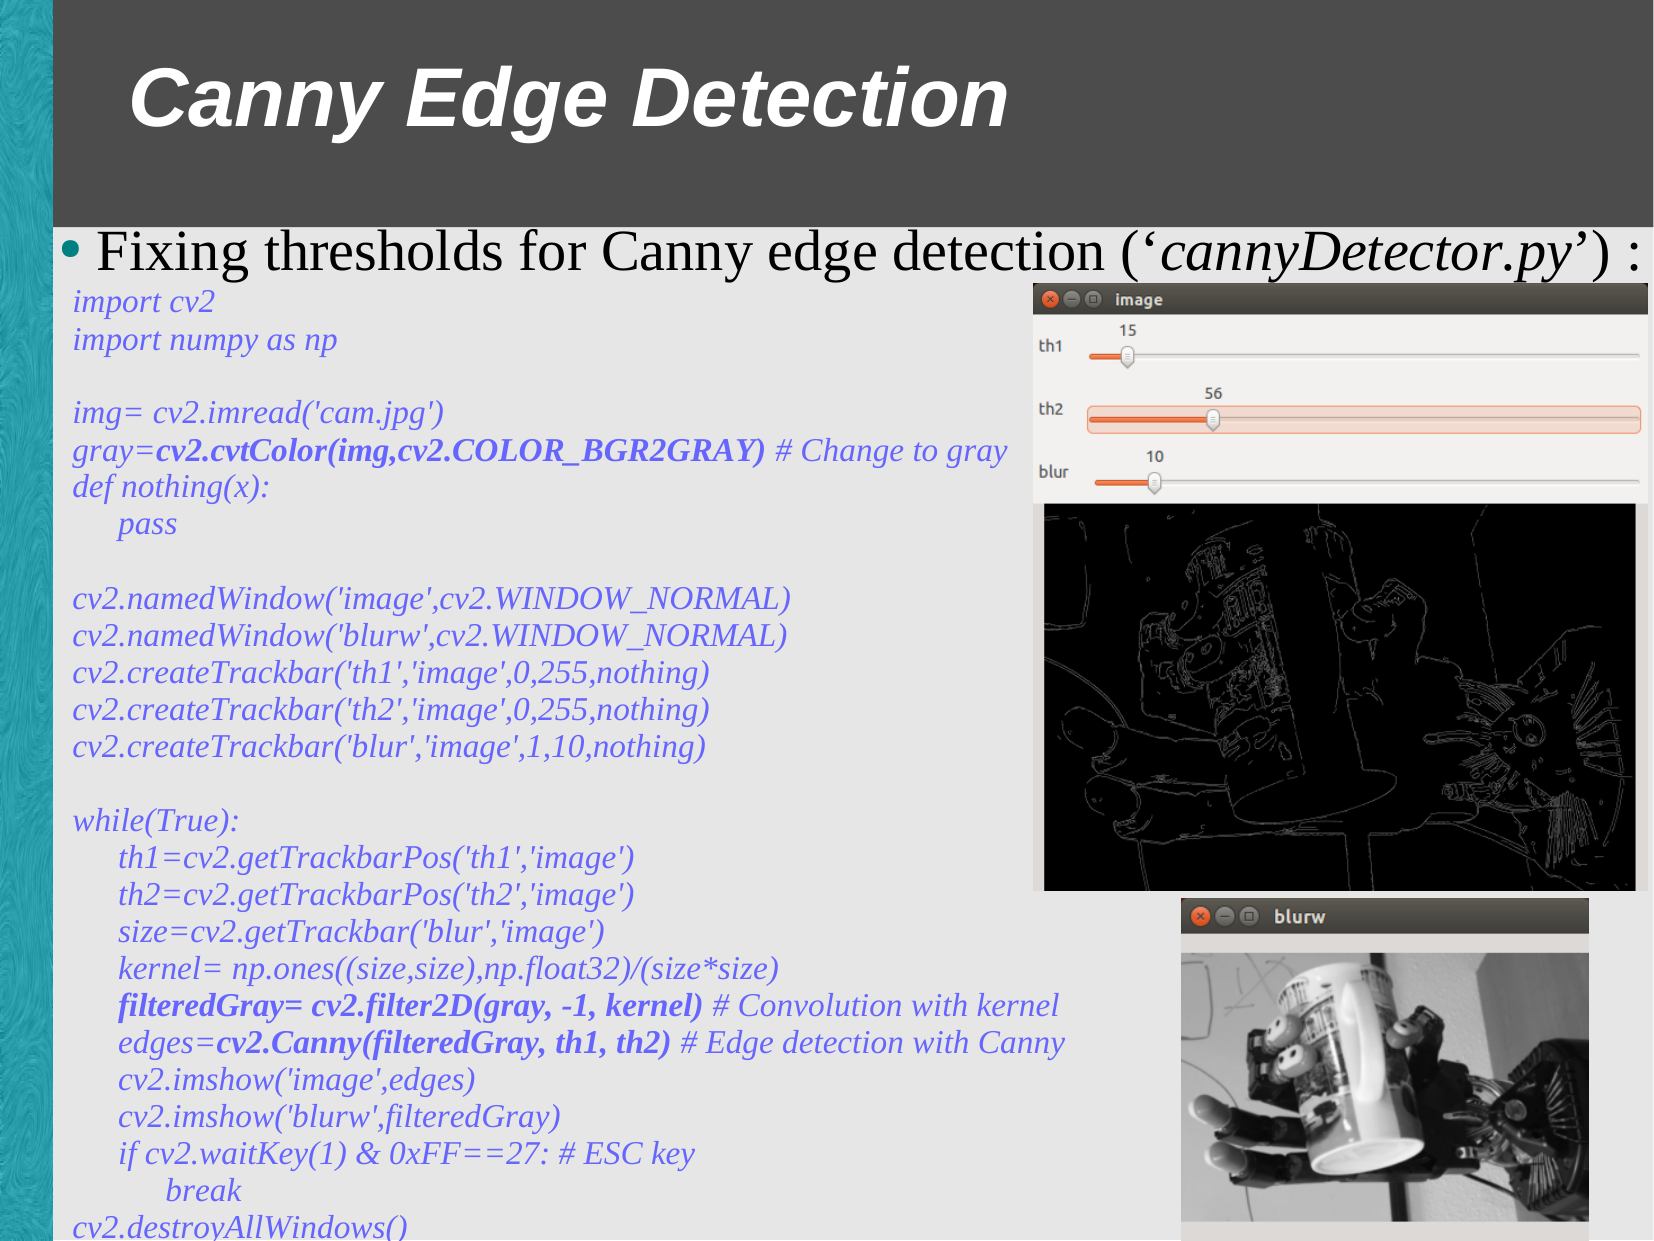

# Canny Edge Detection
 Fixing thresholds for Canny edge detection (‘cannyDetector.py’) :
import cv2
import numpy as np
img= cv2.imread('cam.jpg')
gray=cv2.cvtColor(img,cv2.COLOR_BGR2GRAY) # Change to gray
def nothing(x):
pass
cv2.namedWindow('image',cv2.WINDOW_NORMAL)
cv2.namedWindow('blurw',cv2.WINDOW_NORMAL)
cv2.createTrackbar('th1','image',0,255,nothing)
cv2.createTrackbar('th2','image',0,255,nothing)
cv2.createTrackbar('blur','image',1,10,nothing)
while(True):
th1=cv2.getTrackbarPos('th1','image')
th2=cv2.getTrackbarPos('th2','image')
size=cv2.getTrackbar('blur','image')
kernel= np.ones((size,size),np.float32)/(size*size)
filteredGray= cv2.filter2D(gray, -1, kernel) # Convolution with kernel
edges=cv2.Canny(filteredGray, th1, th2) # Edge detection with Canny
cv2.imshow('image',edges)
cv2.imshow('blurw',filteredGray)
if cv2.waitKey(1) & 0xFF==27: # ESC key
break
cv2.destroyAllWindows()